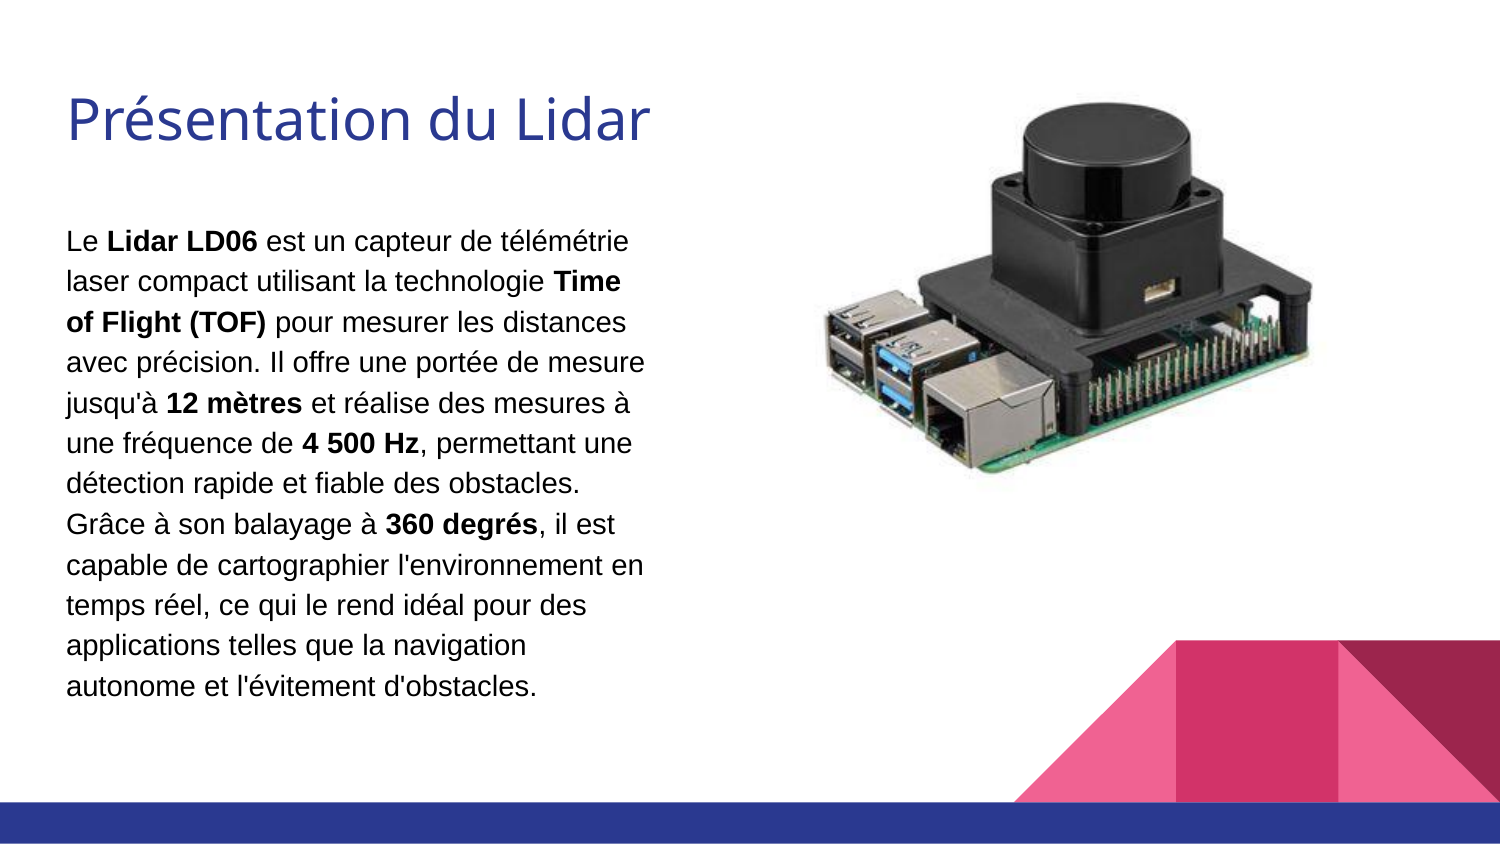

# Présentation du Lidar
Le Lidar LD06 est un capteur de télémétrie laser compact utilisant la technologie Time of Flight (TOF) pour mesurer les distances avec précision. Il offre une portée de mesure jusqu'à 12 mètres et réalise des mesures à une fréquence de 4 500 Hz, permettant une détection rapide et fiable des obstacles. Grâce à son balayage à 360 degrés, il est capable de cartographier l'environnement en temps réel, ce qui le rend idéal pour des applications telles que la navigation autonome et l'évitement d'obstacles.